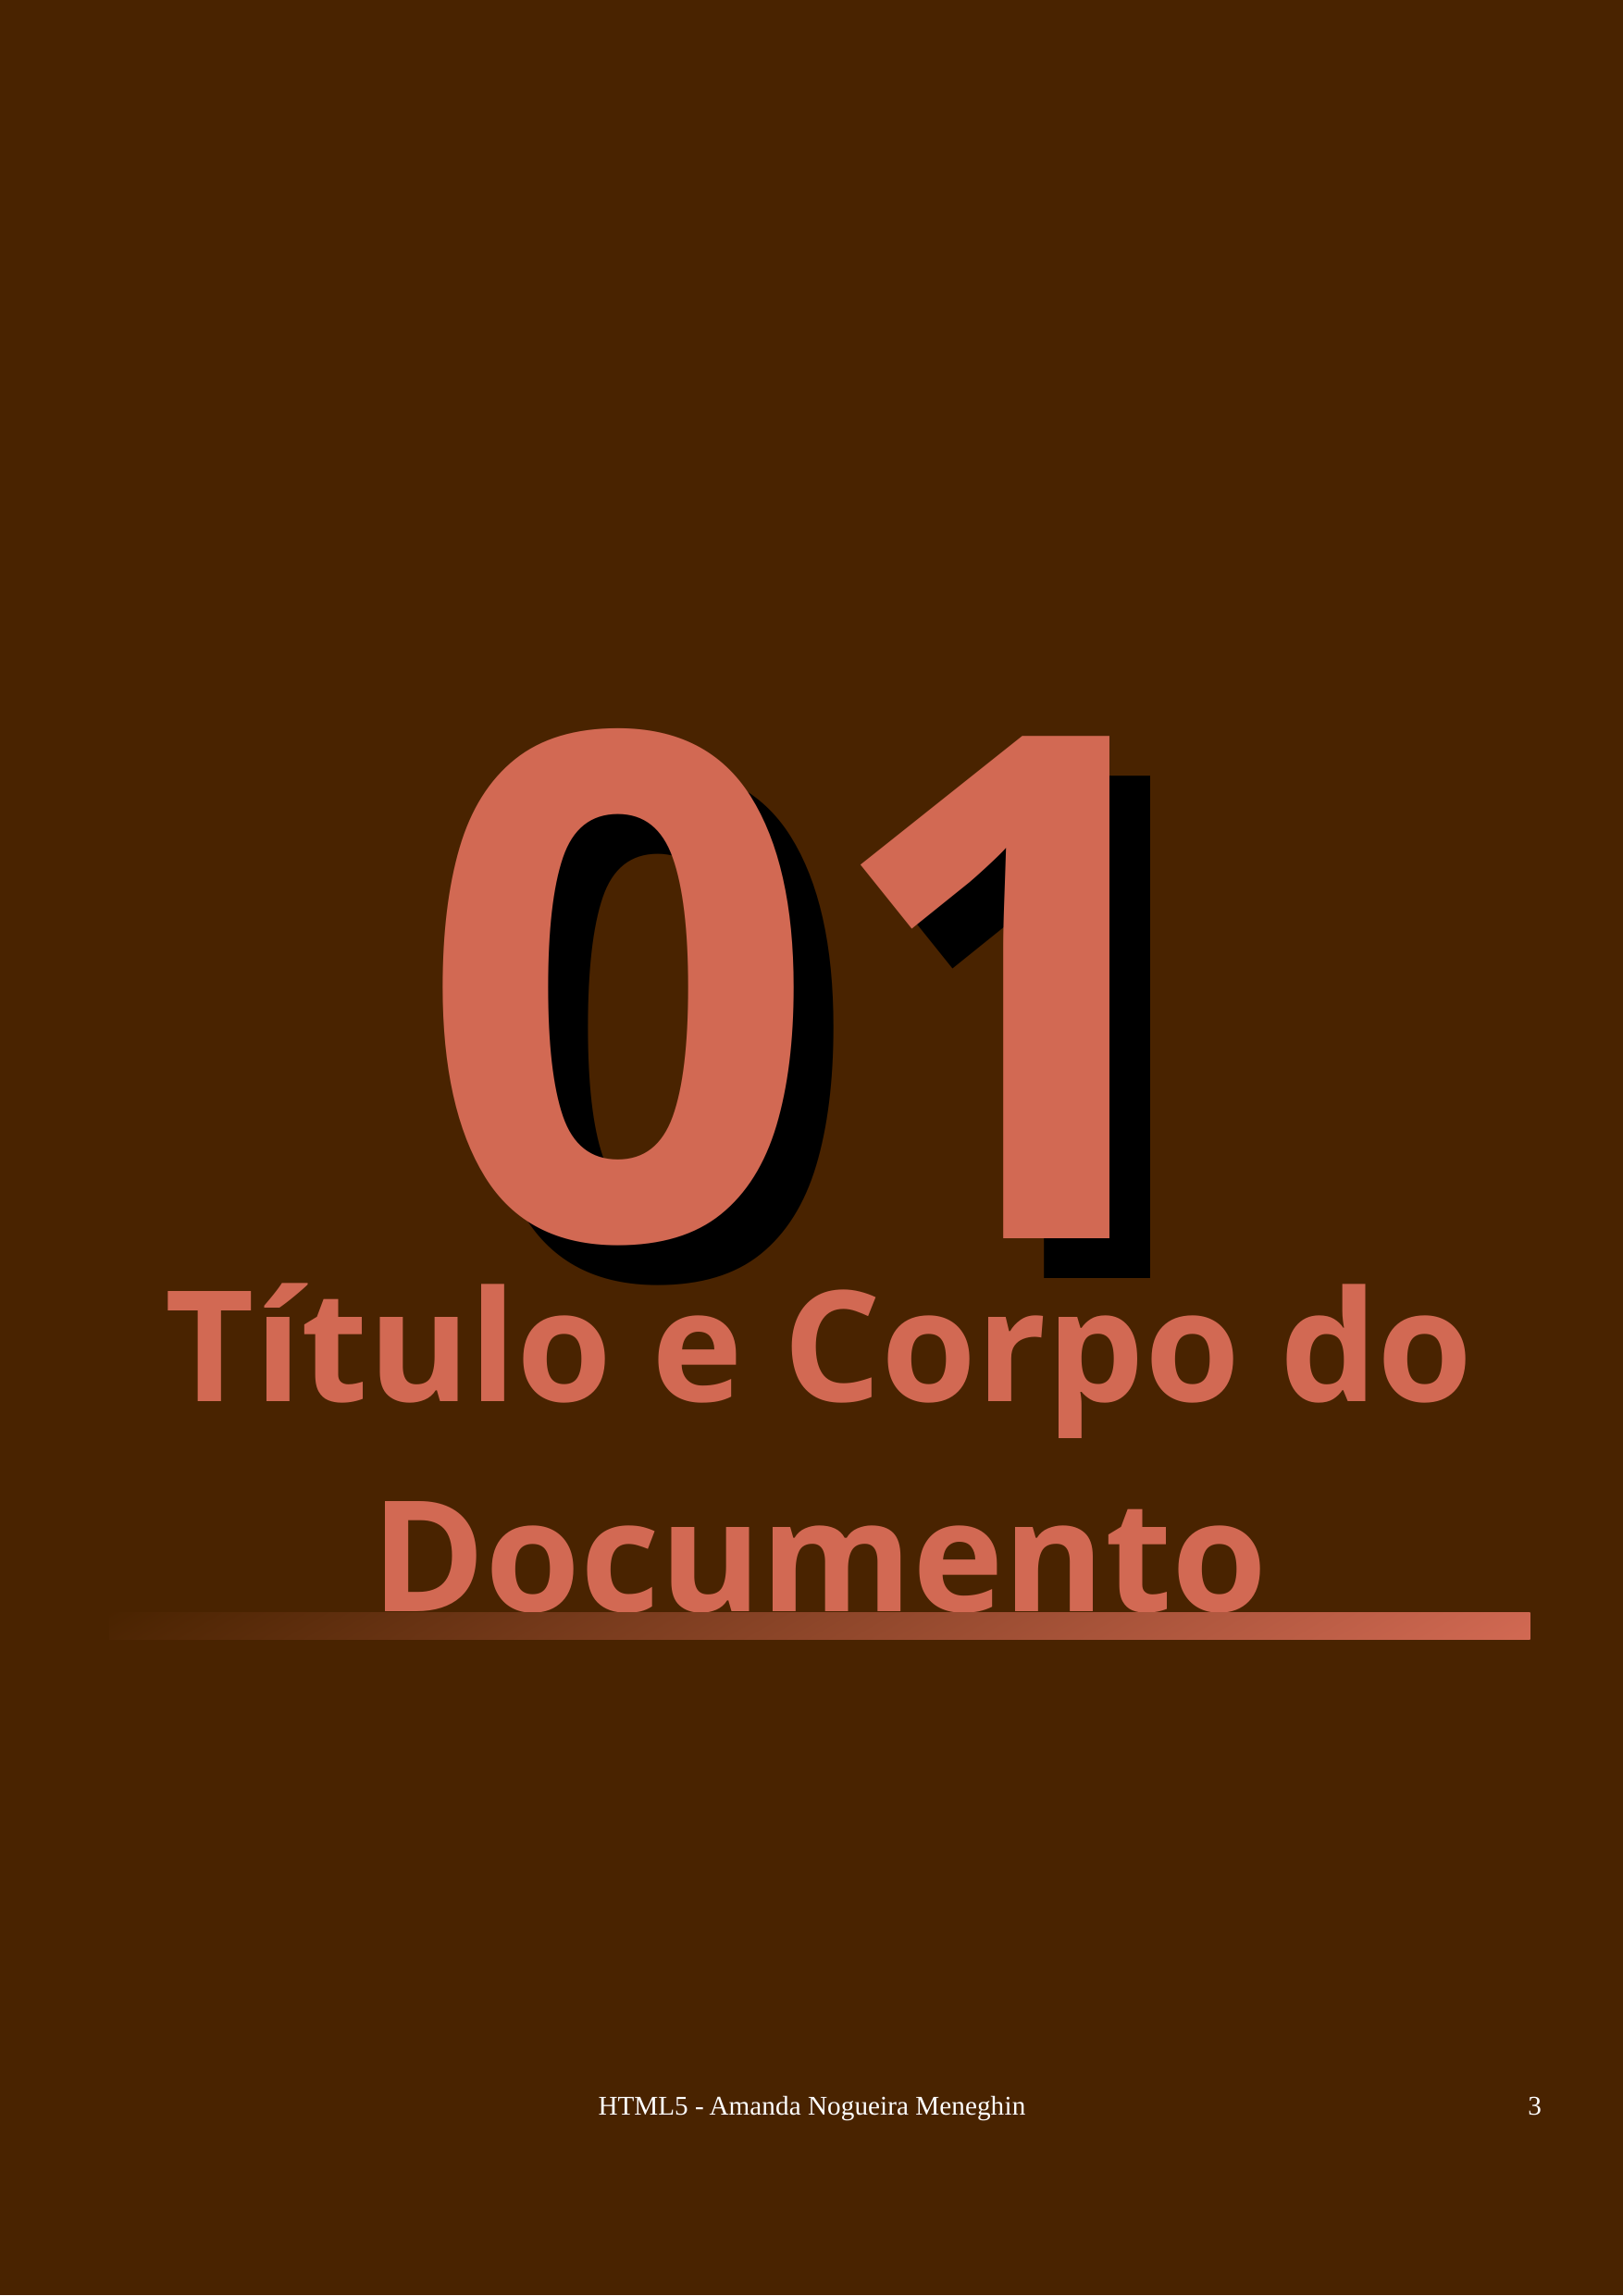

01
Título e Corpo do Documento
HTML5 - Amanda Nogueira Meneghin
3